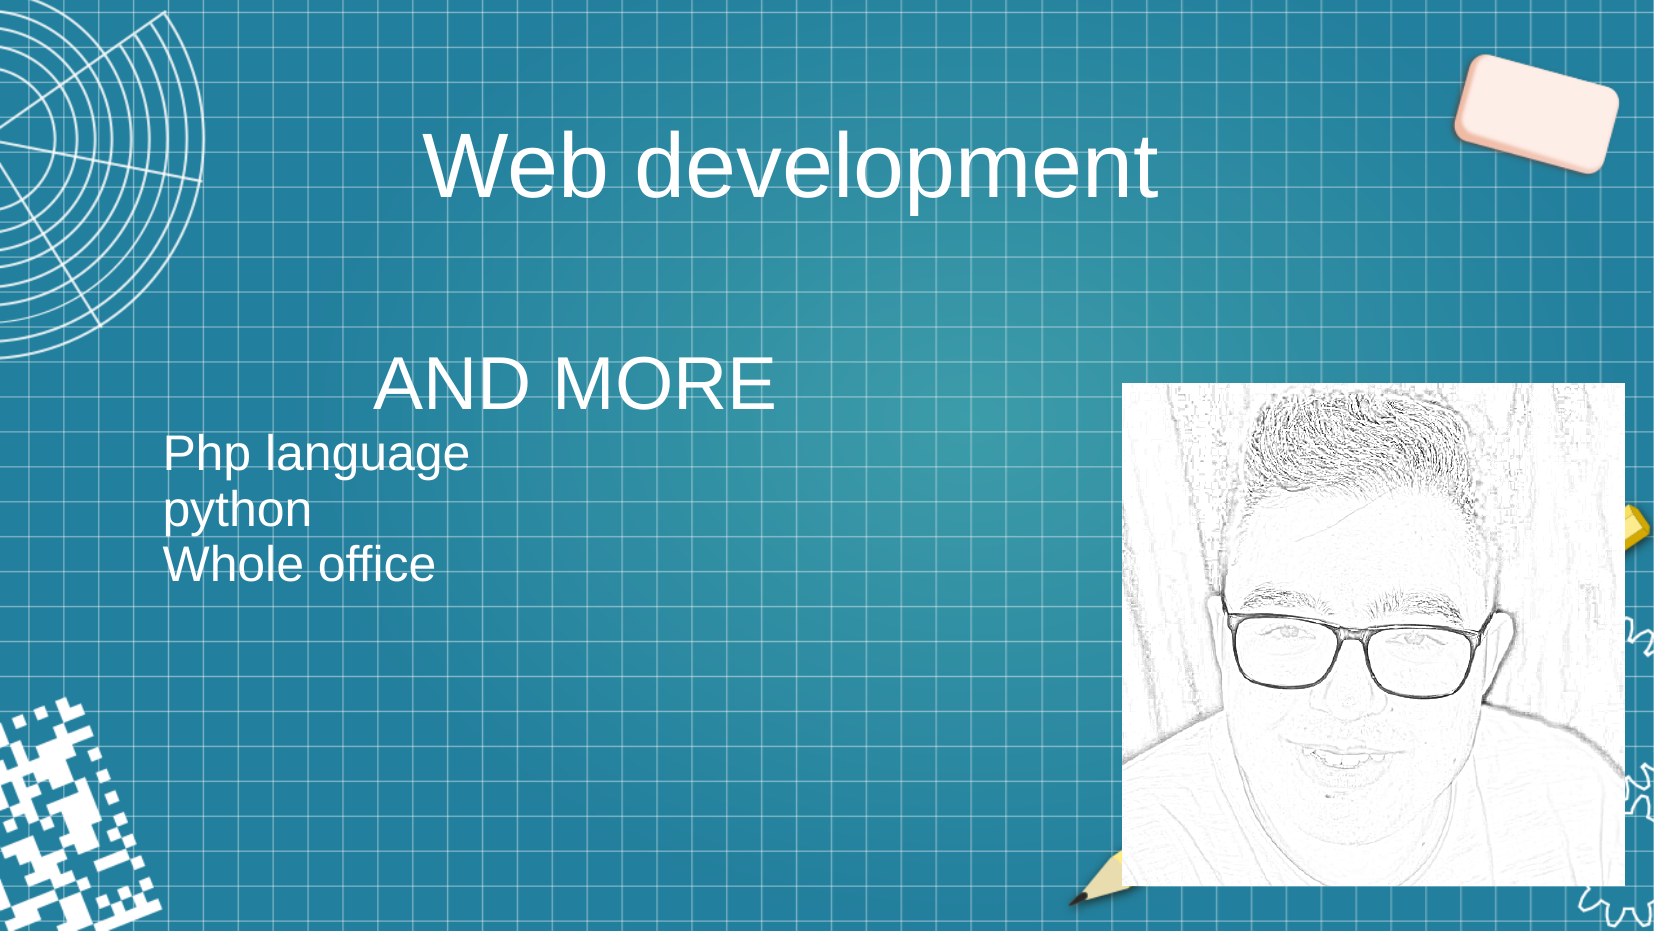

# Web development
AND MORE
Php language
python
Whole office